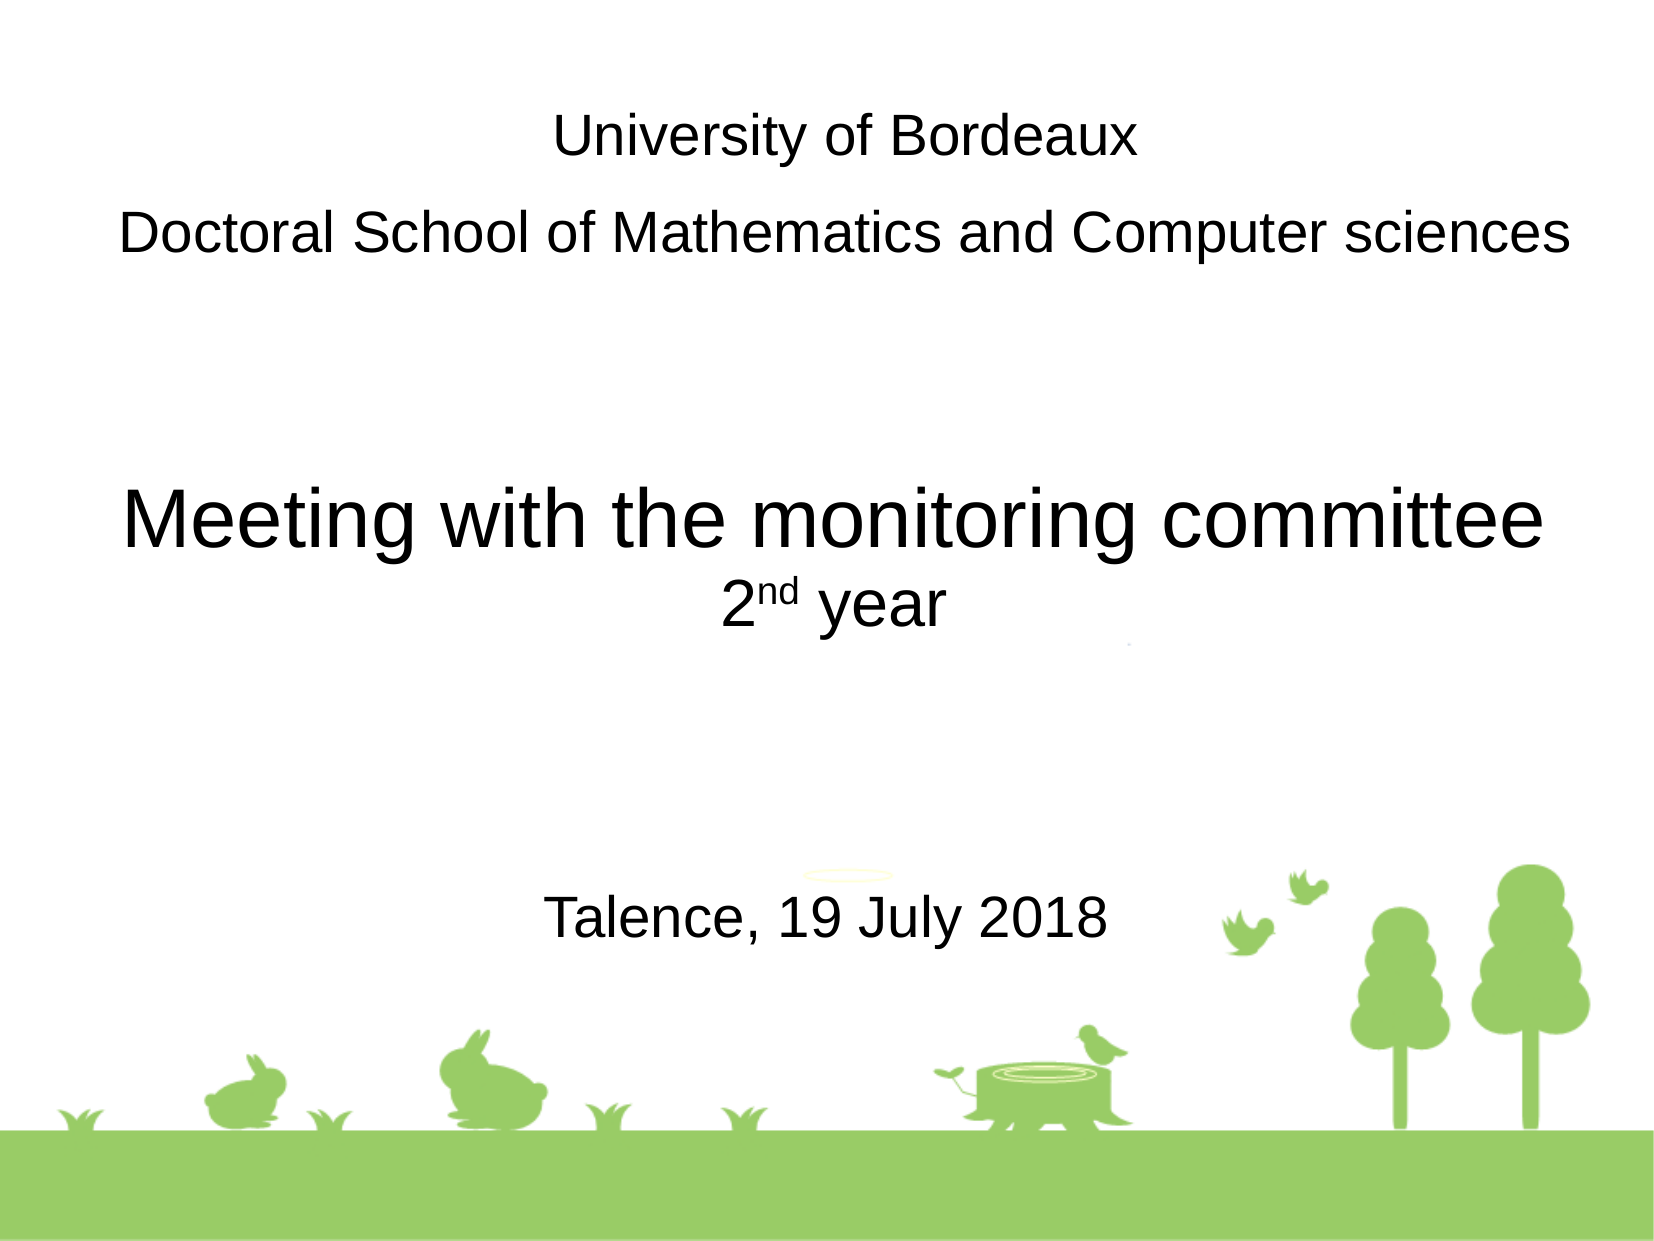

University of Bordeaux
Doctoral School of Mathematics and Computer sciences
Meeting with the monitoring committee
2nd year
# Talence, 19 July 2018